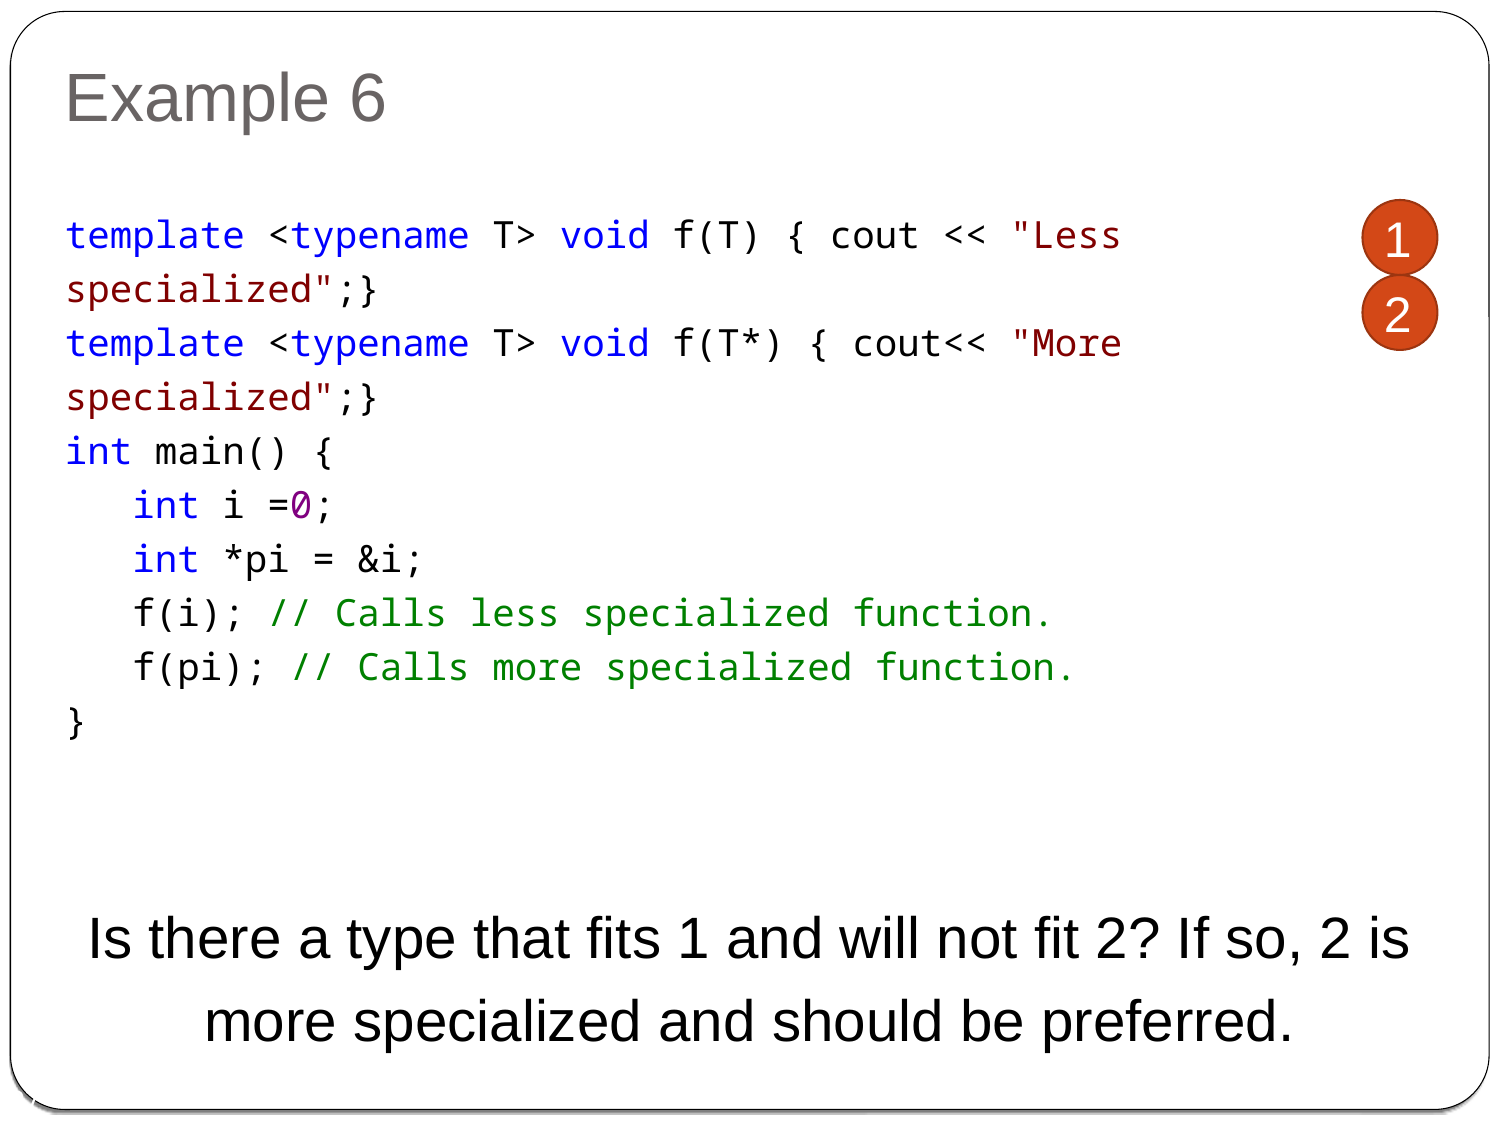

Example 6
# template <typename T> void f(T) { cout << "Less specialized";} template <typename T> void f(T*) { cout<< "More specialized";} int main() {    int i =0;    int *pi = &i;    f(i); // Calls less specialized function. f(pi); // Calls more specialized function. }
Is there a type that fits 1 and will not fit 2? If so, 2 is more specialized and should be preferred.
1
2